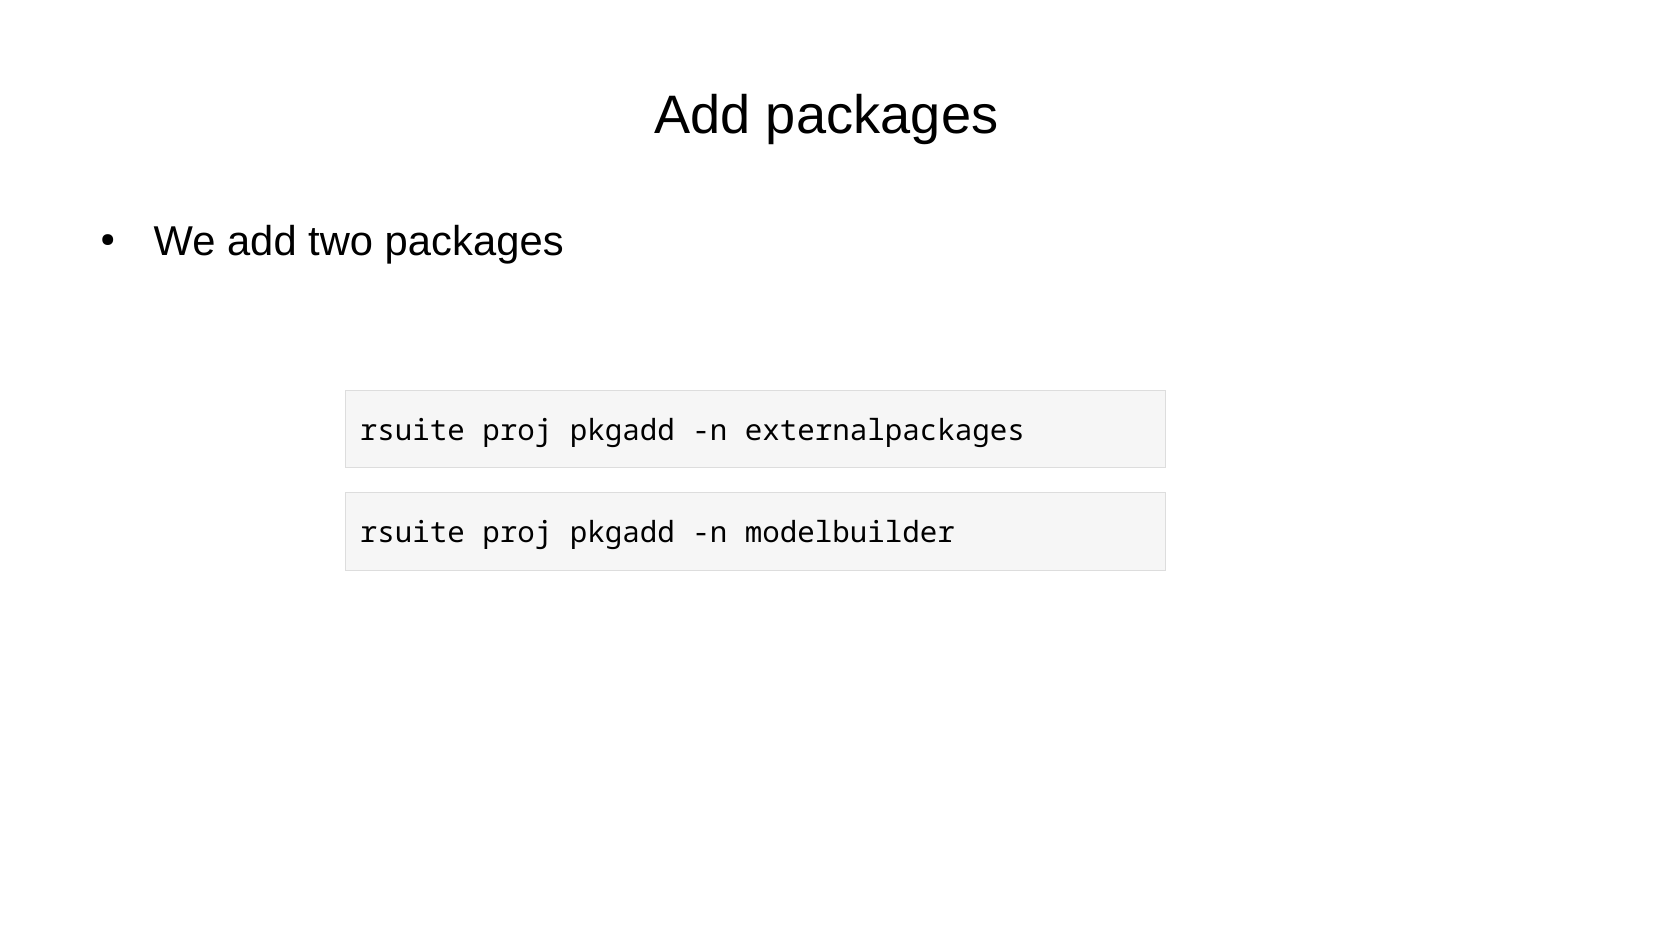

# Add packages
We add two packages
rsuite proj pkgadd -n externalpackages
rsuite proj pkgadd -n modelbuilder